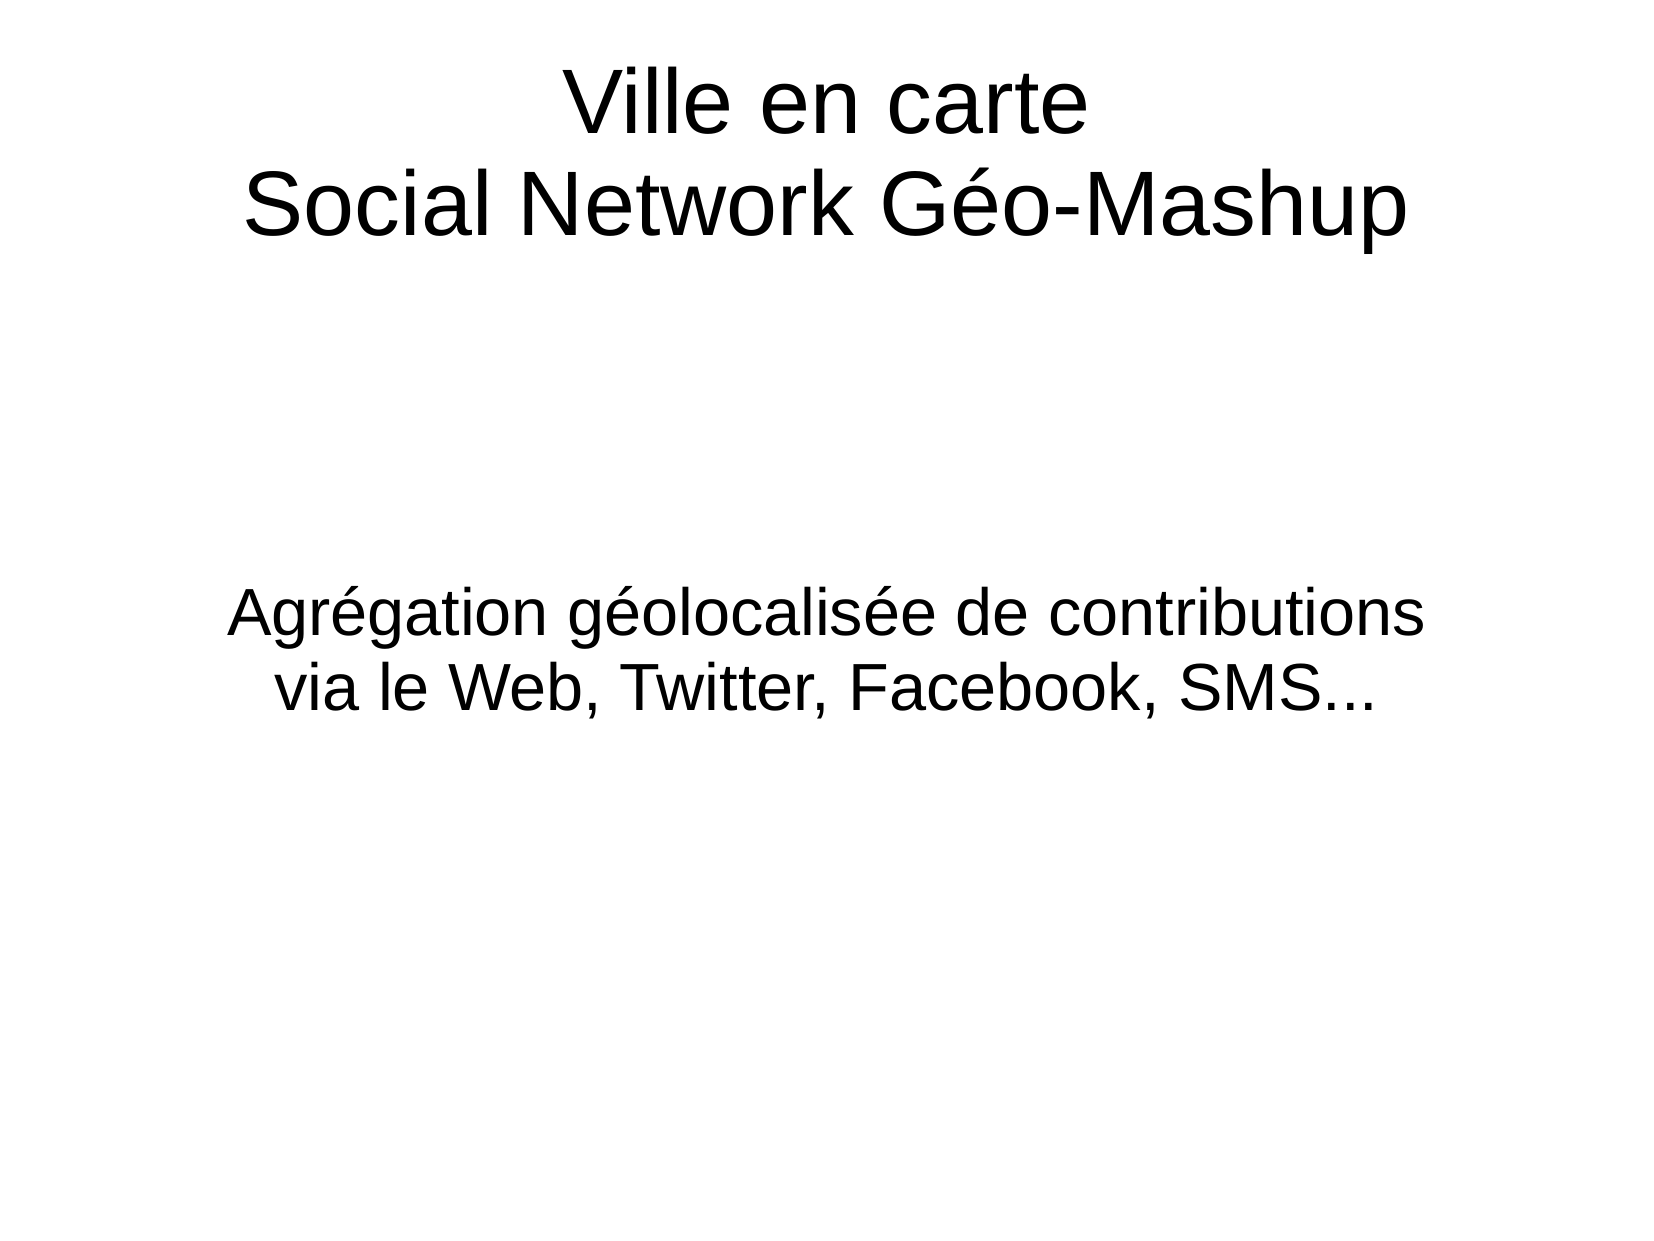

# Ville en carte Social Network Géo-Mashup
Agrégation géolocalisée de contributions
via le Web, Twitter, Facebook, SMS...